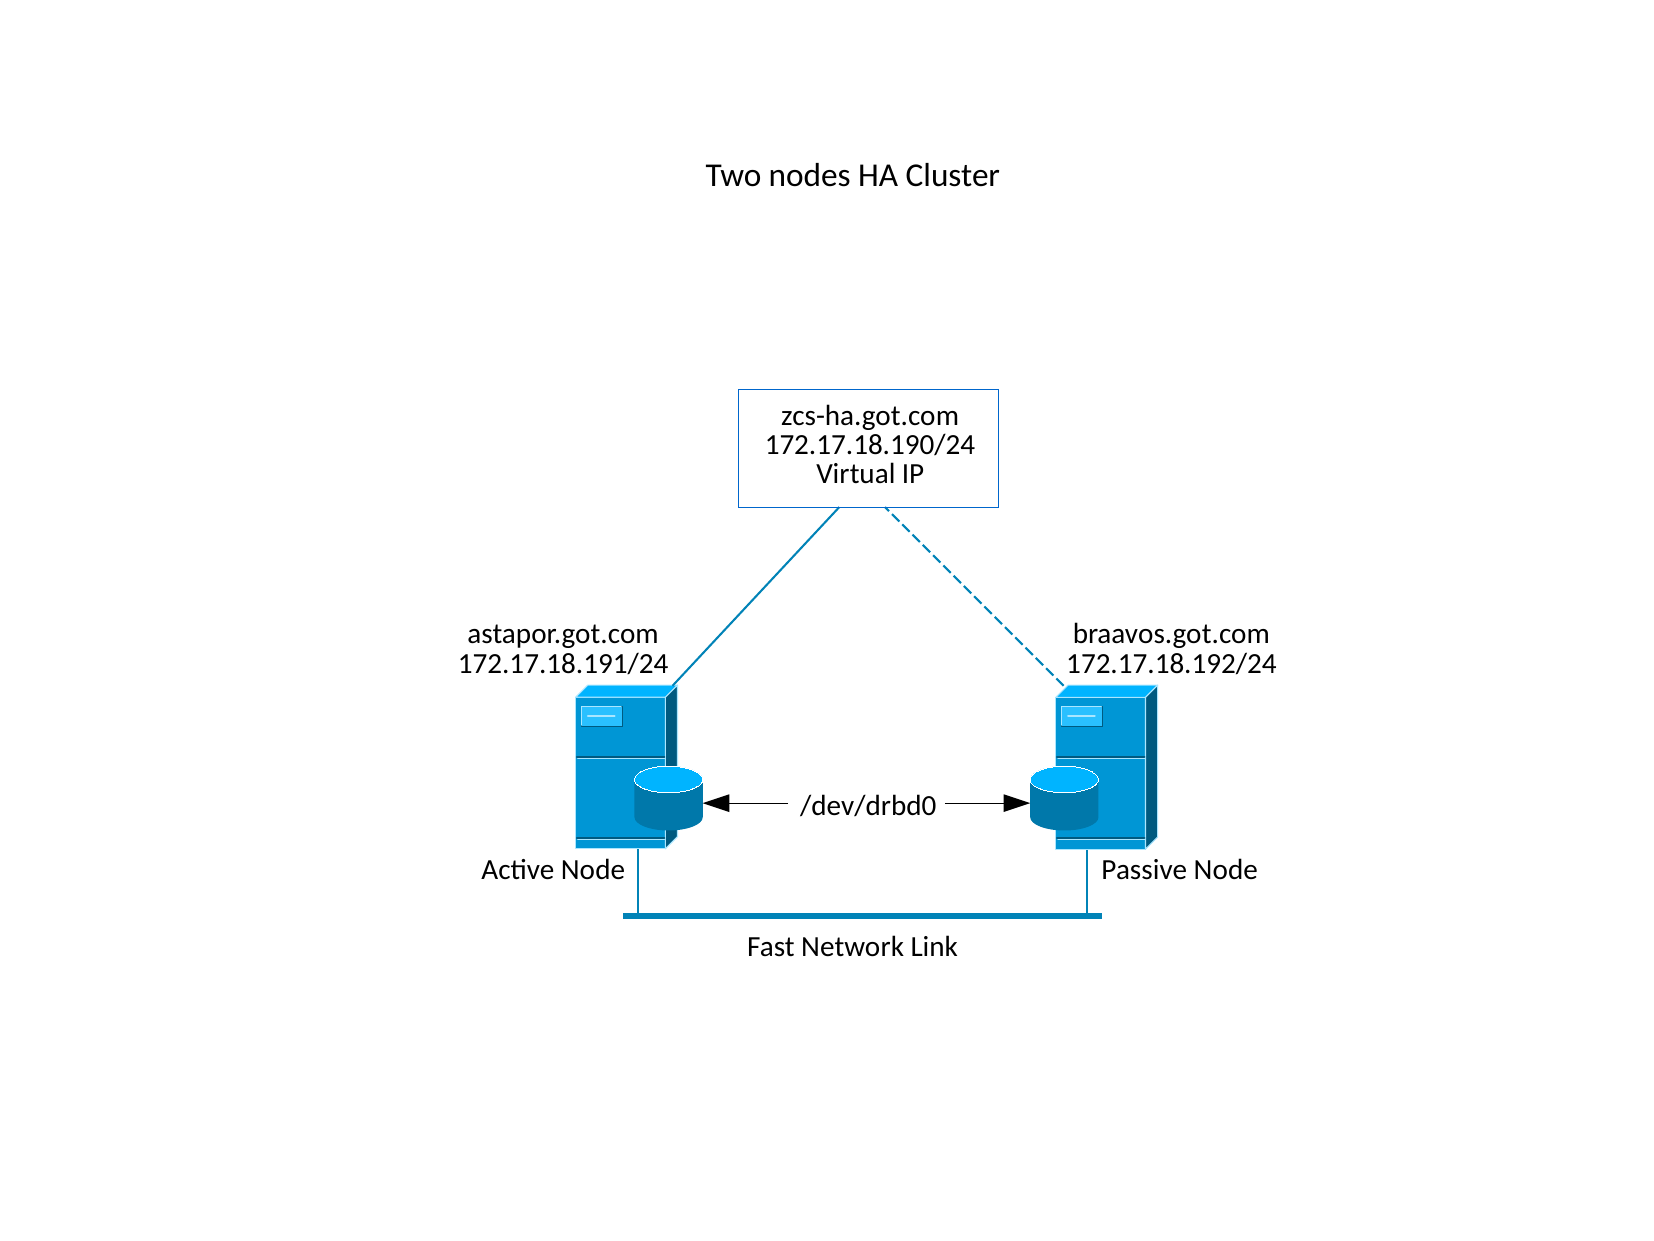

Two nodes HA Cluster
zcs-ha.got.com
172.17.18.190/24
Virtual IP
astapor.got.com
172.17.18.191/24
braavos.got.com
172.17.18.192/24
/dev/drbd0
Active Node
Passive Node
Fast Network Link